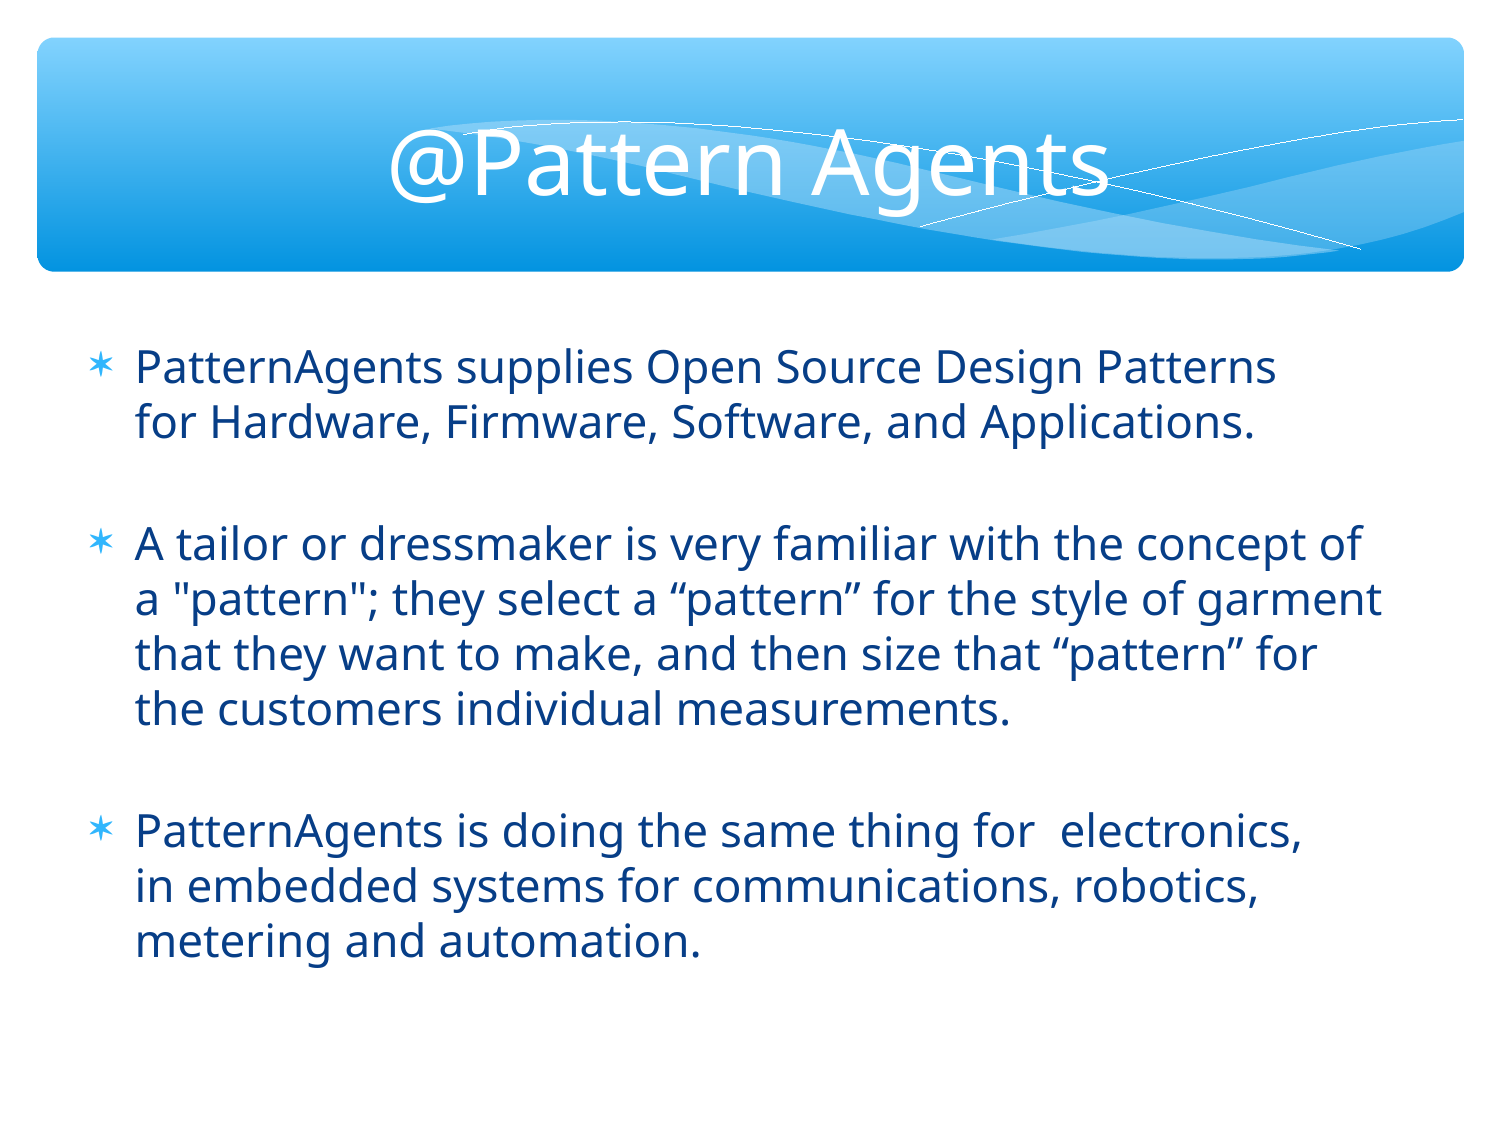

# @Pattern Agents
PatternAgents supplies Open Source Design Patterns
for Hardware, Firmware, Software, and Applications.
A tailor or dressmaker is very familiar with the concept of a "pattern"; they select a “pattern” for the style of garment that they want to make, and then size that “pattern” for the customers individual measurements.
PatternAgents is doing the same thing for electronics,
in embedded systems for communications, robotics, metering and automation.